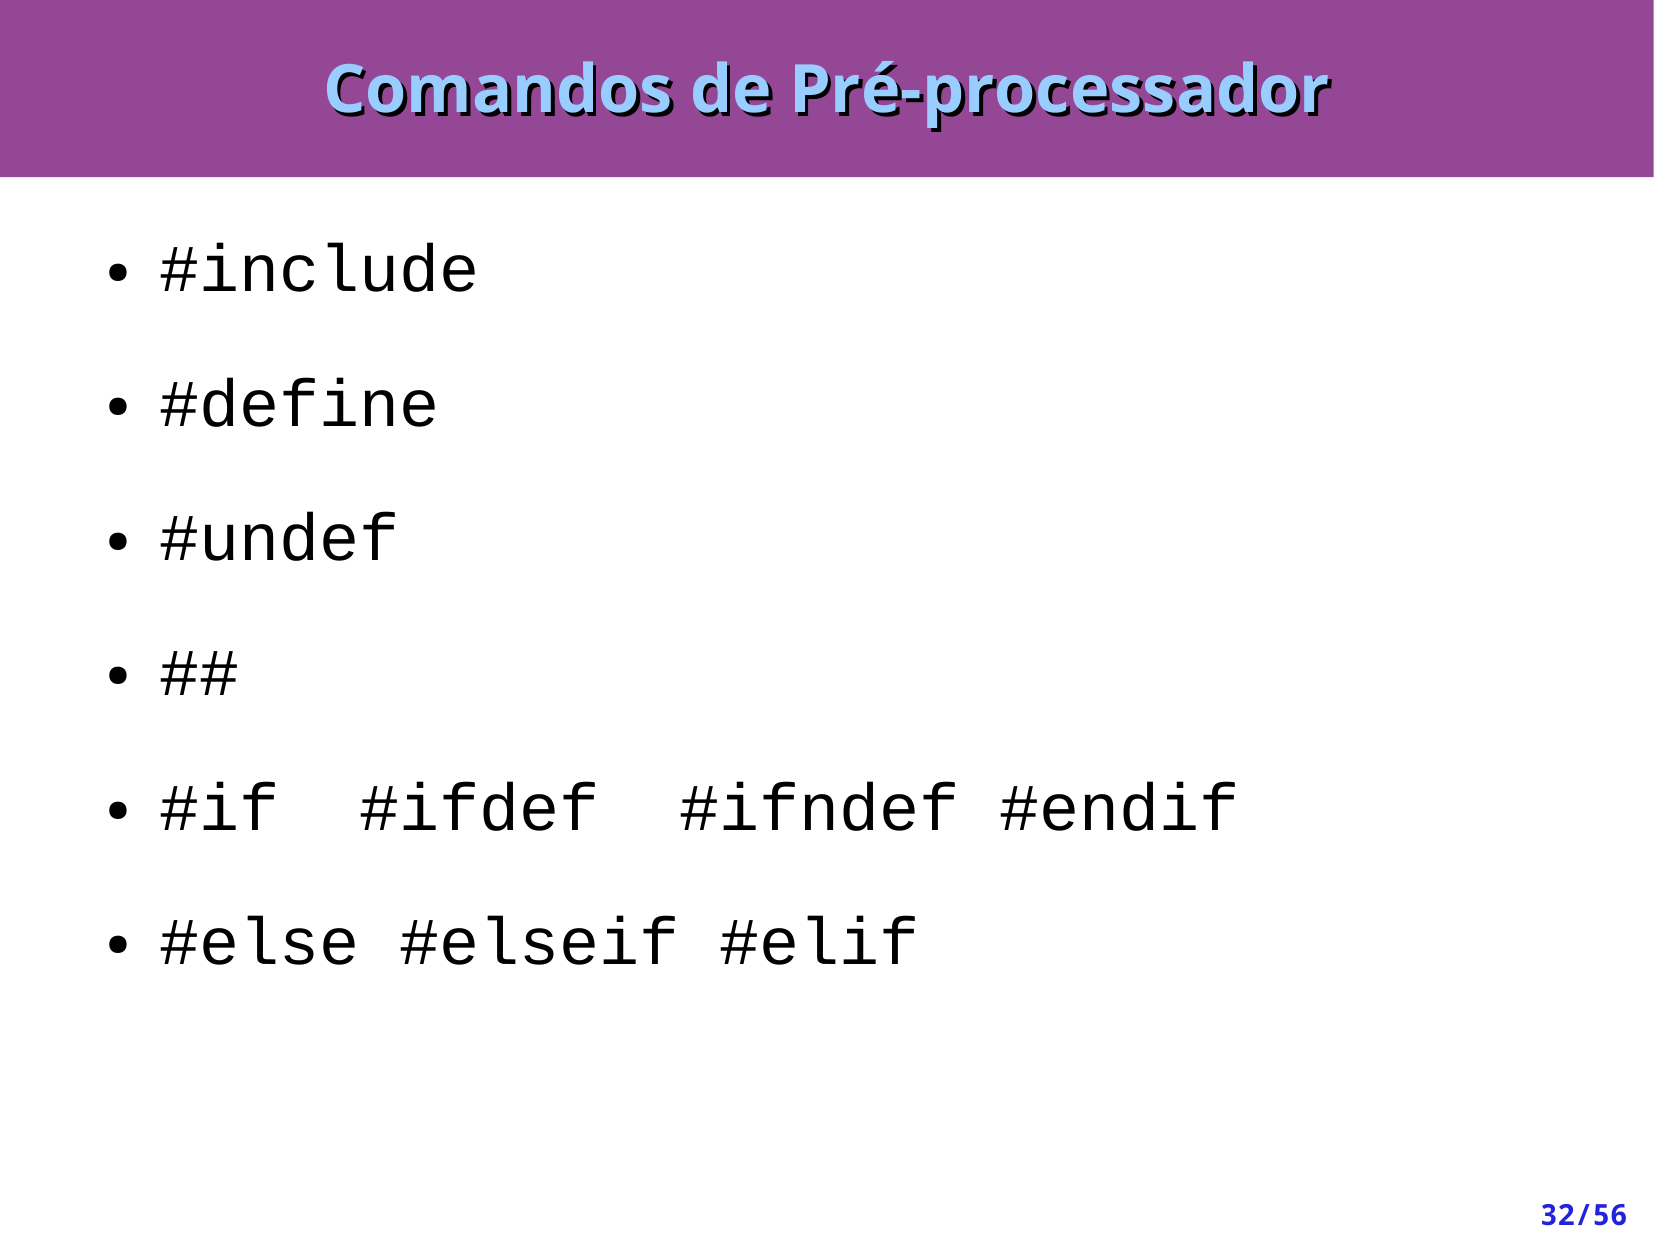

# Comandos de Pré-processador
#include
#define
#undef
##
#if #ifdef #ifndef #endif
#else #elseif #elif
32